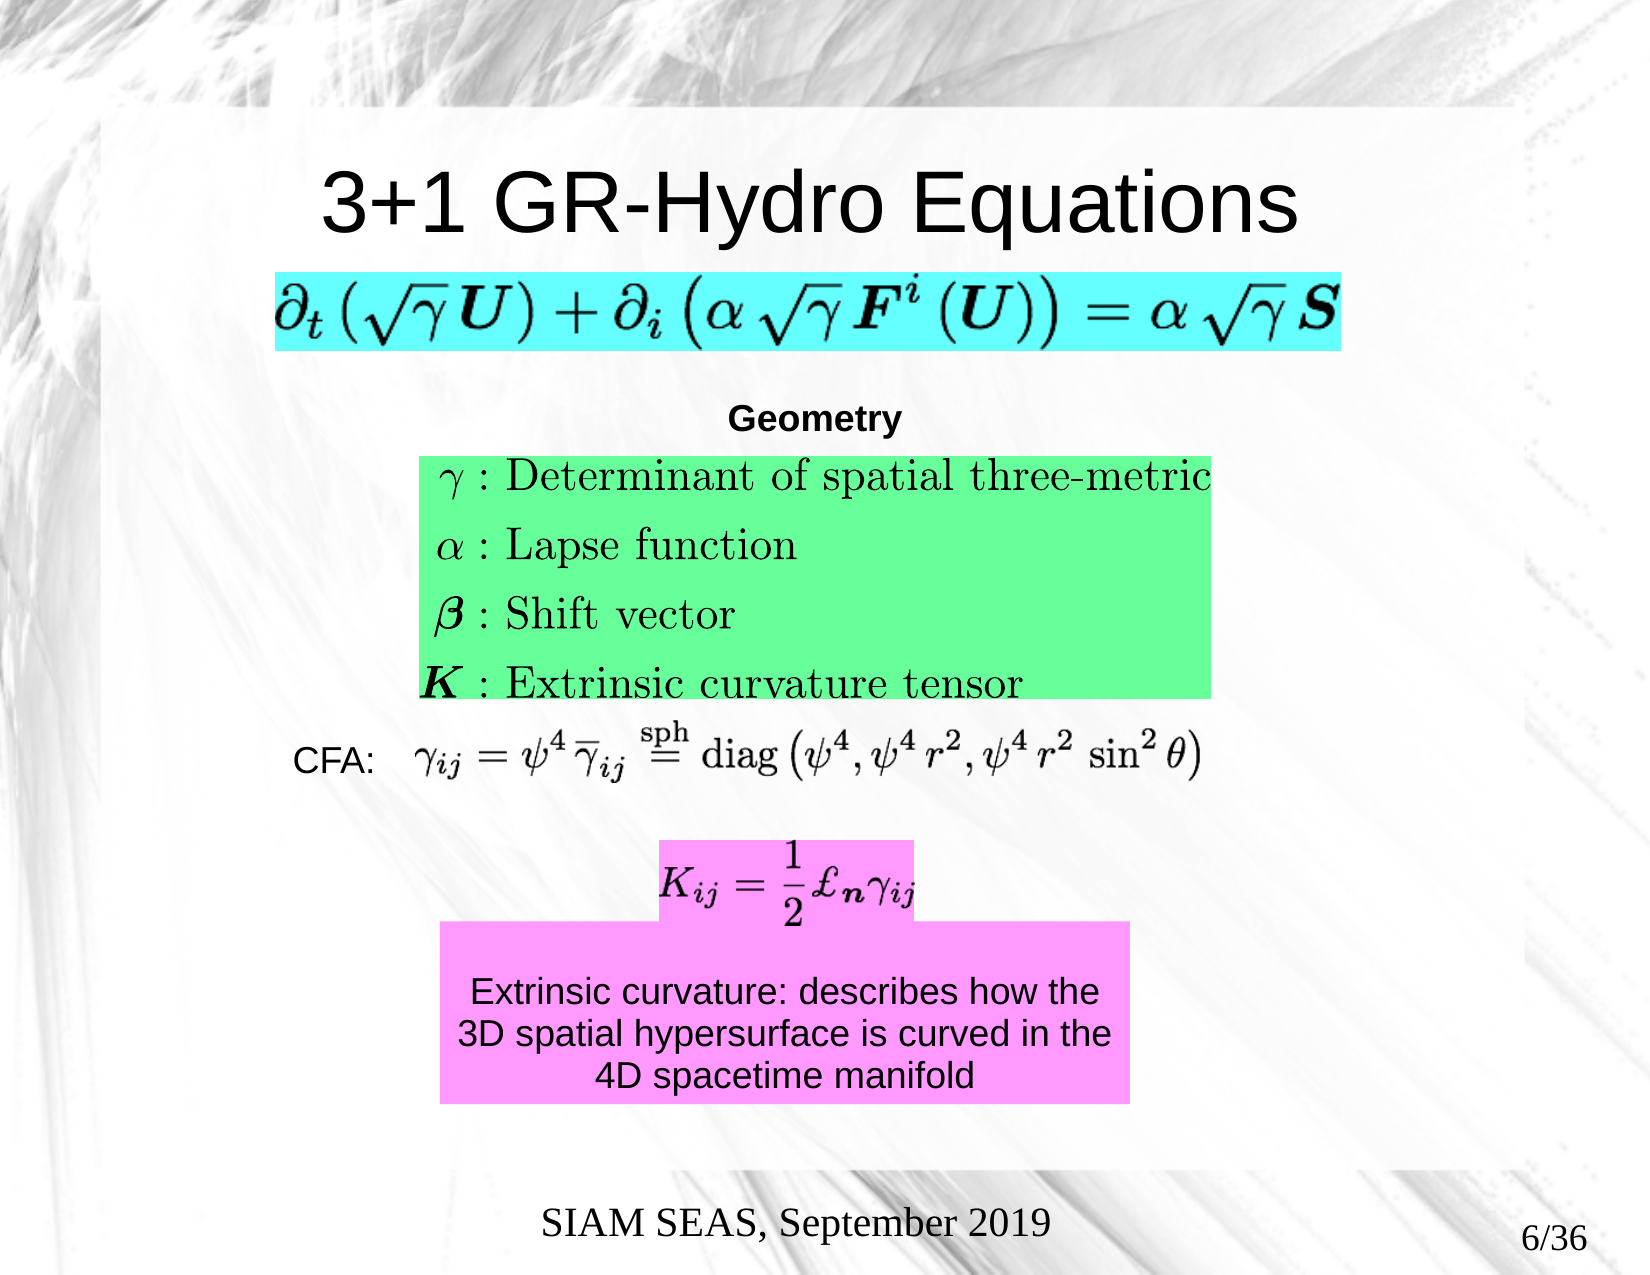

# 3+1 GR-Hydro Equations
Geometry
CFA:
Extrinsic curvature: describes how the 3D spatial hypersurface is curved in the 4D spacetime manifold
SIAM SEAS, September 2019
6